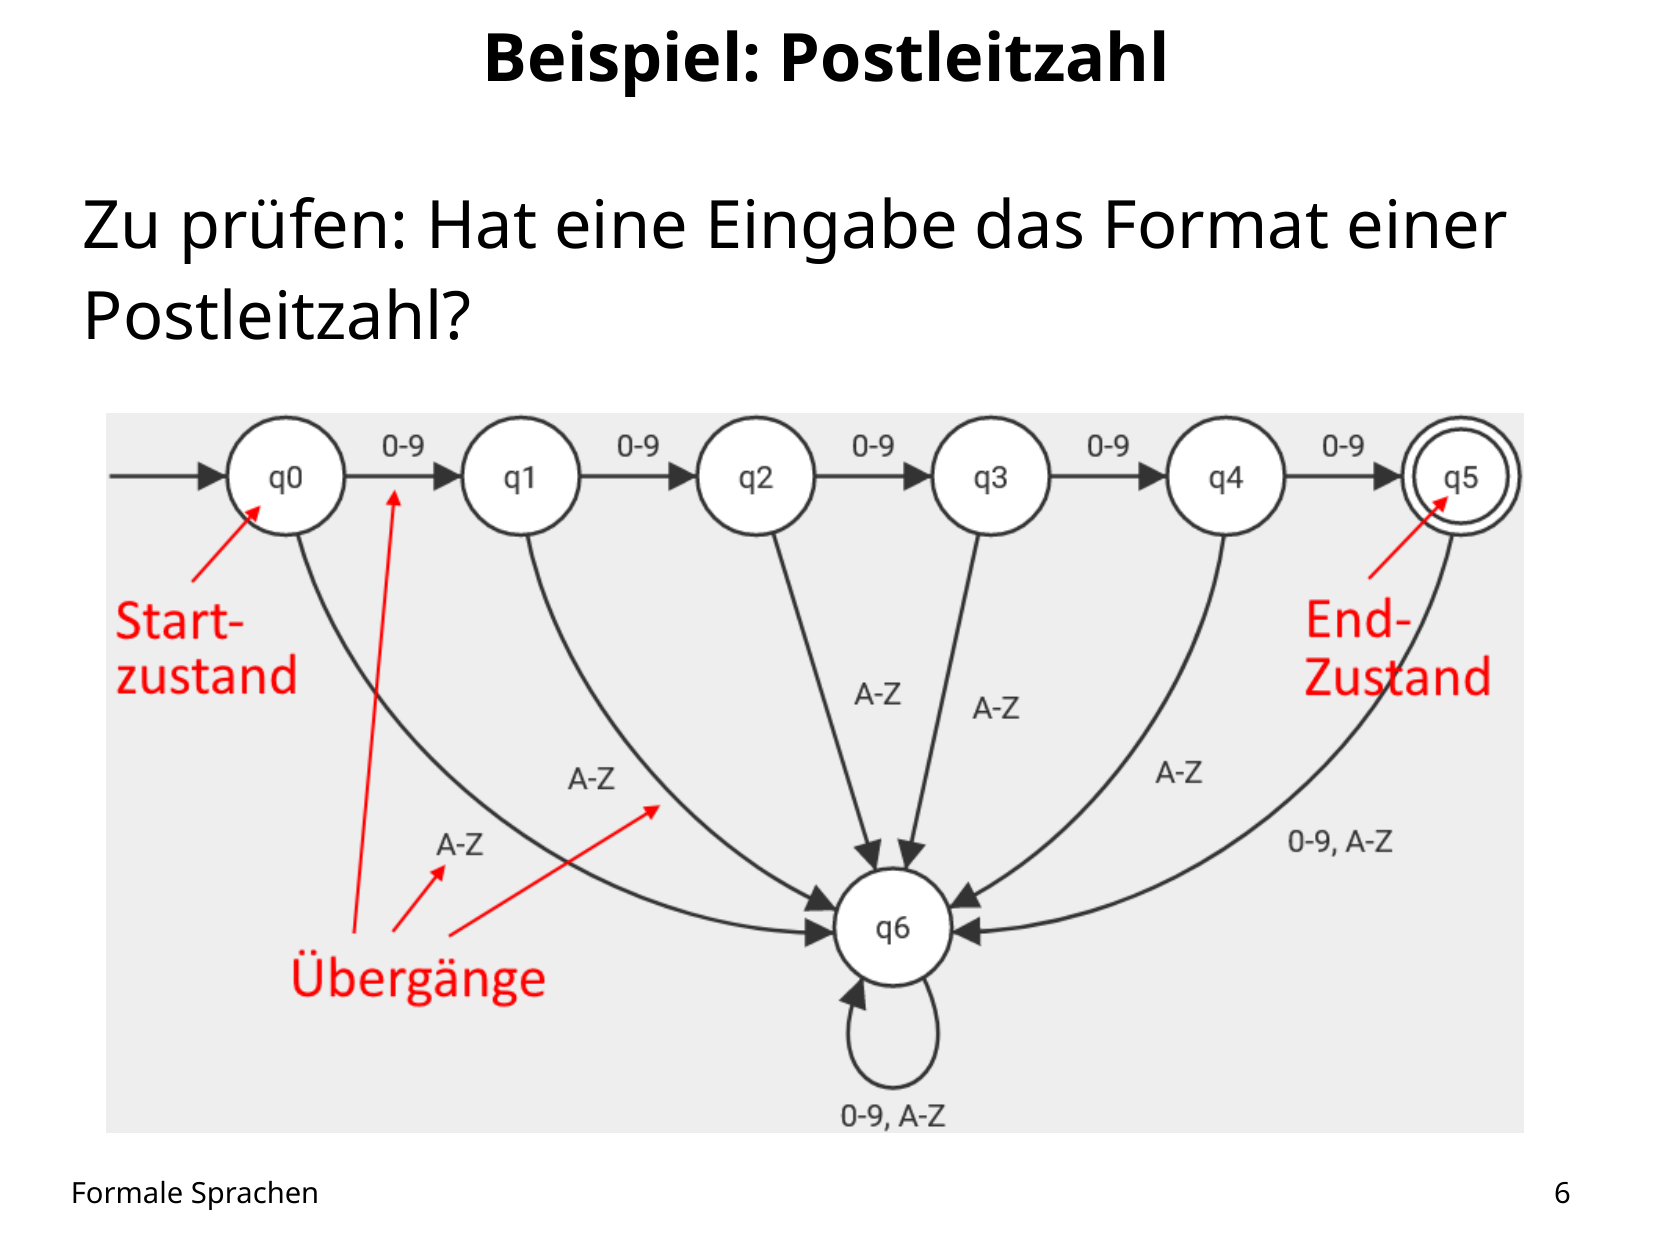

# Beispiel: Postleitzahl
Zu prüfen: Hat eine Eingabe das Format einer Postleitzahl?
Formale Sprachen
6